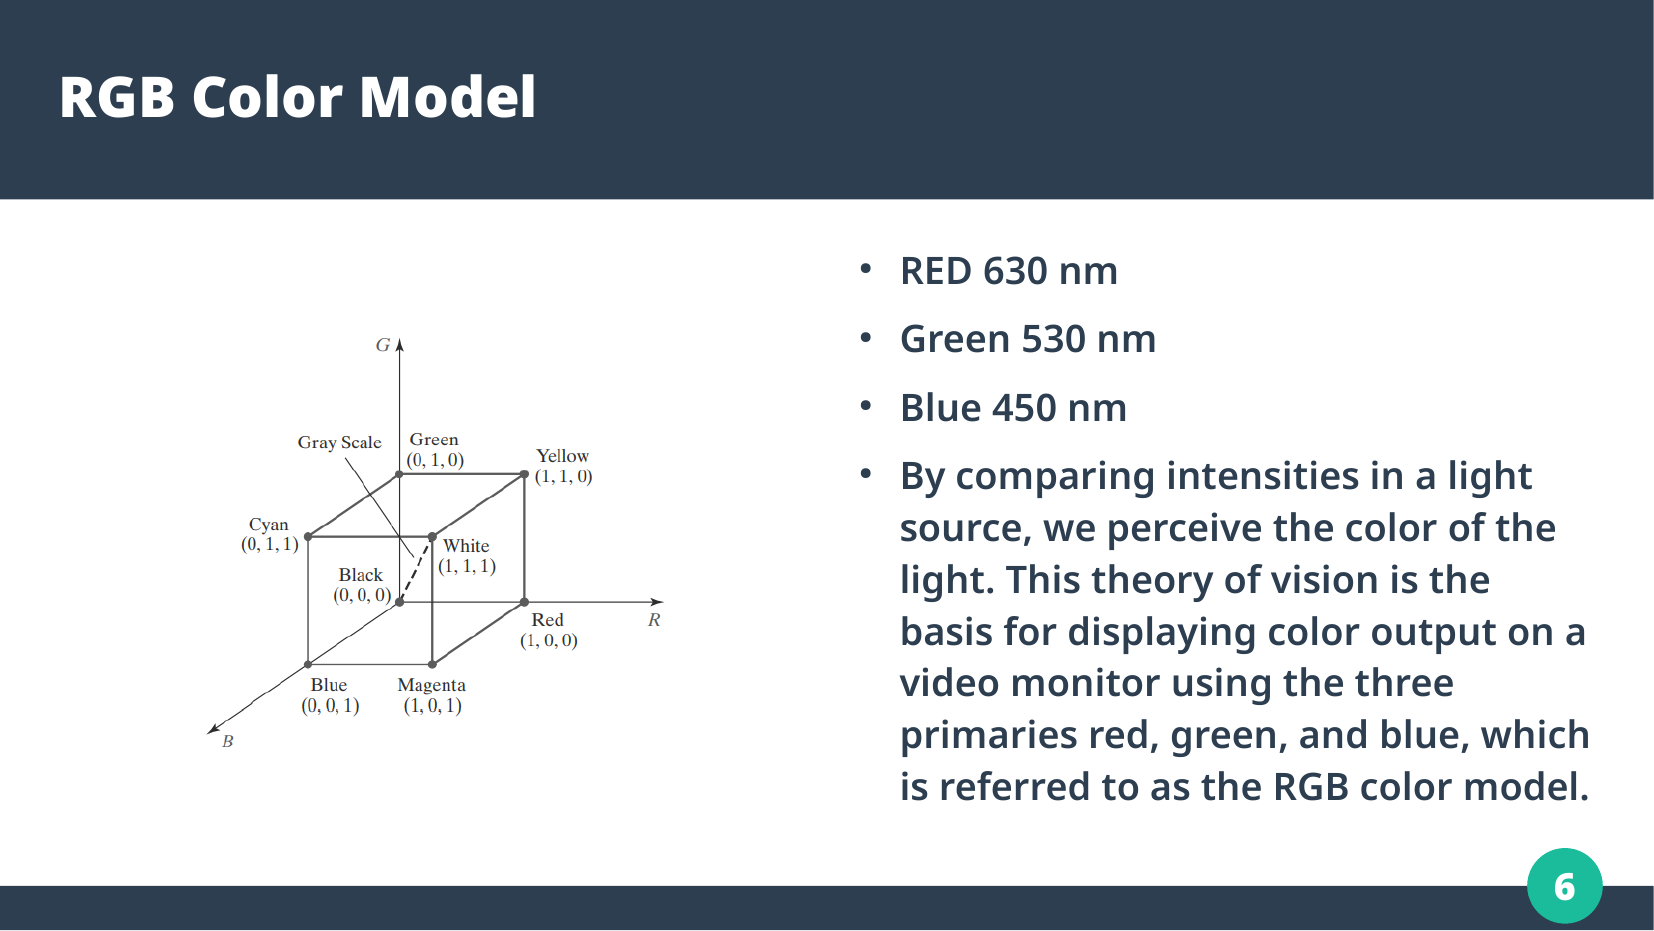

# RGB Color Model
RED 630 nm
Green 530 nm
Blue 450 nm
By comparing intensities in a light source, we perceive the color of the light. This theory of vision is the basis for displaying color output on a video monitor using the three primaries red, green, and blue, which is referred to as the RGB color model.